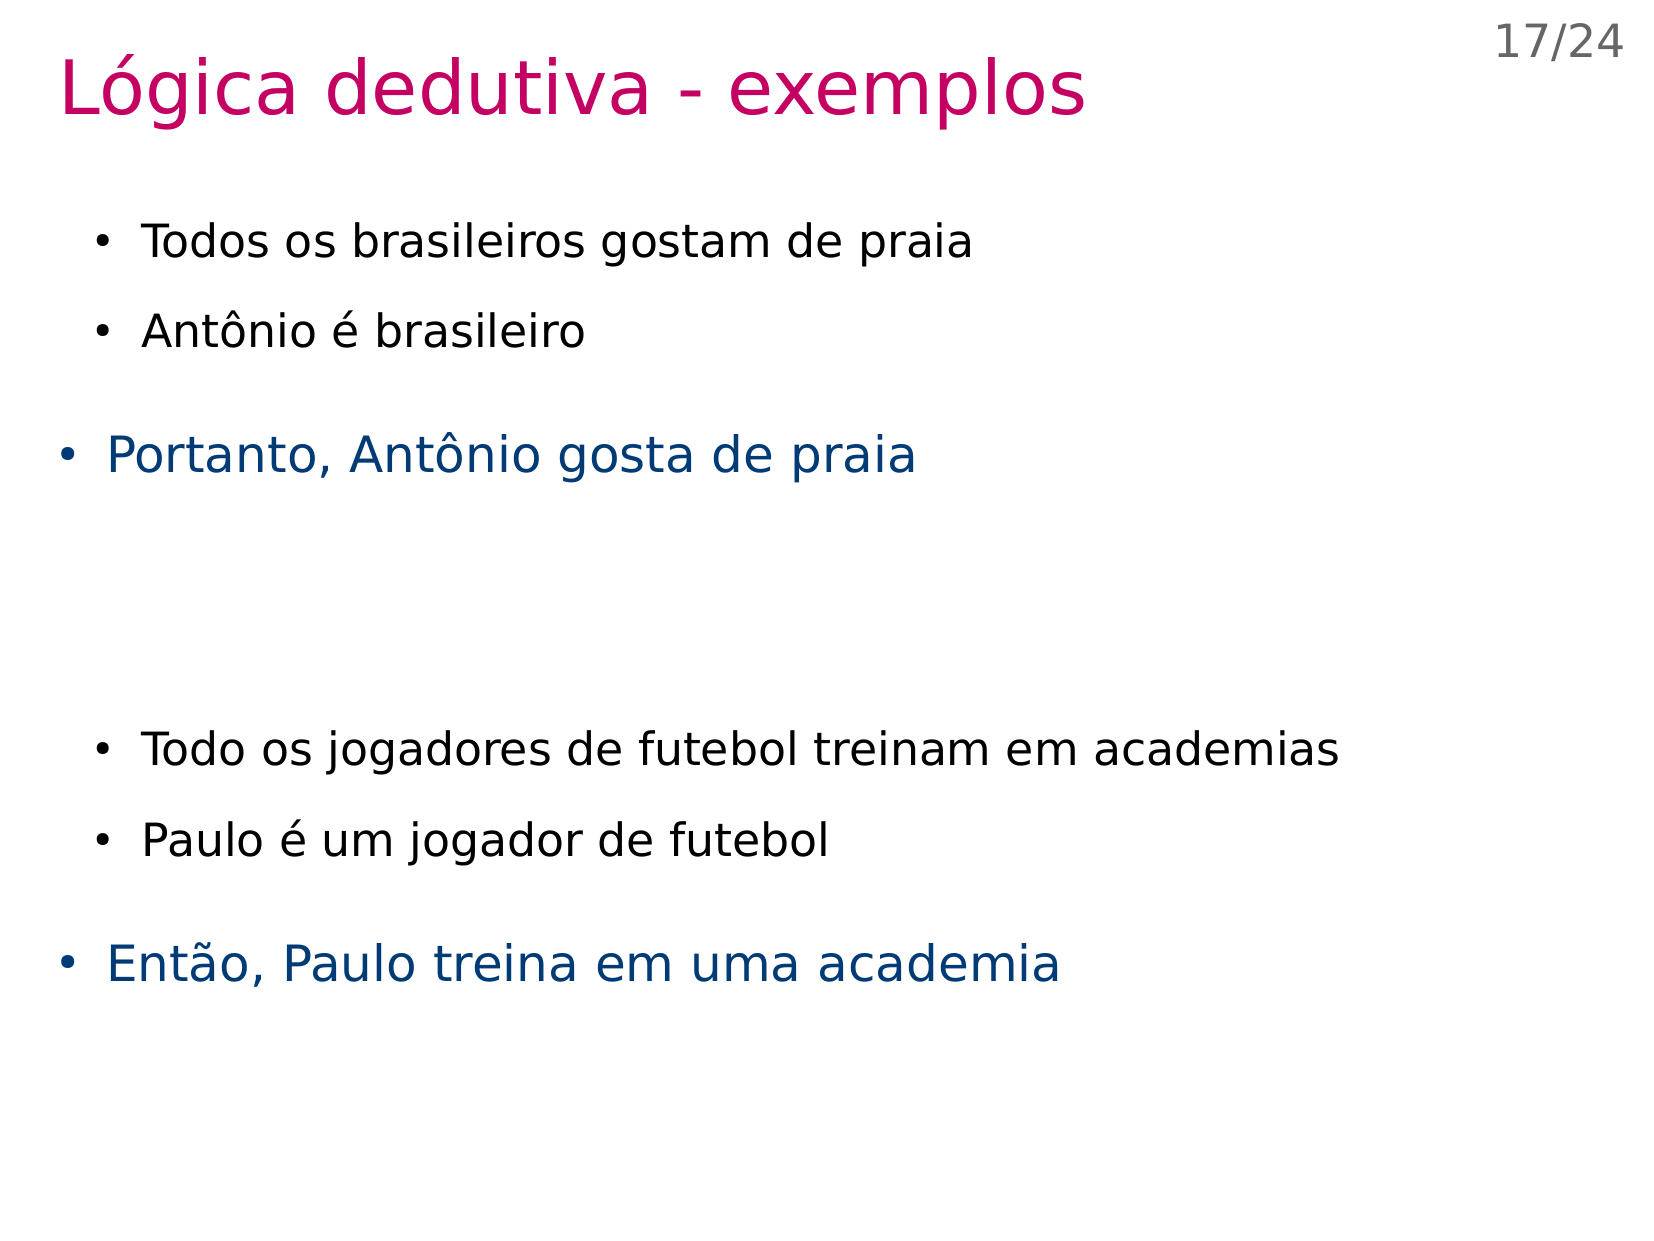

17
# Lógica dedutiva - exemplos
Todos os brasileiros gostam de praia
Antônio é brasileiro
Portanto, Antônio gosta de praia
Todo os jogadores de futebol treinam em academias
Paulo é um jogador de futebol
Então, Paulo treina em uma academia